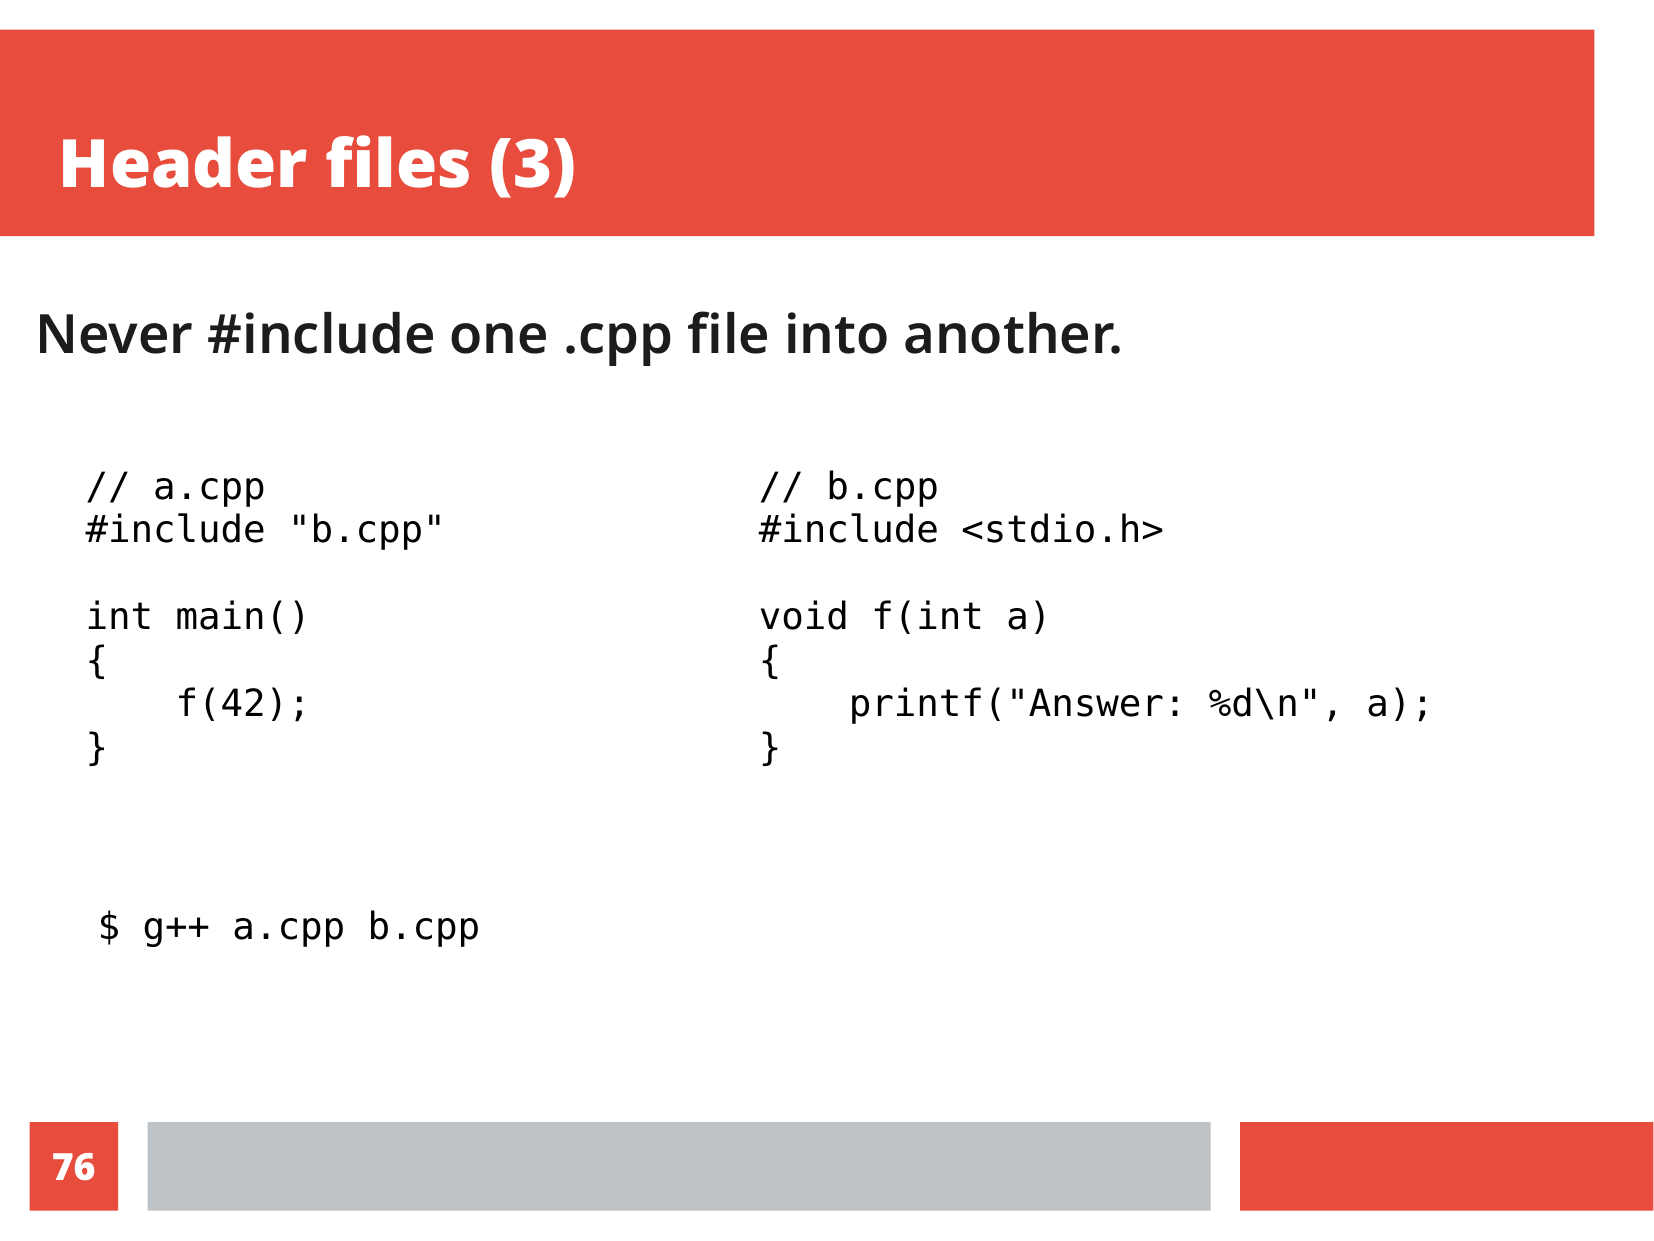

# Header files (3)
Never #include one .cpp file into another.
// a.cpp
#include "b.cpp"
int main()
{
 f(42);
}
// b.cpp
#include <stdio.h>
void f(int a)
{
 printf("Answer: %d\n", a);
}
$ g++ a.cpp b.cpp
76